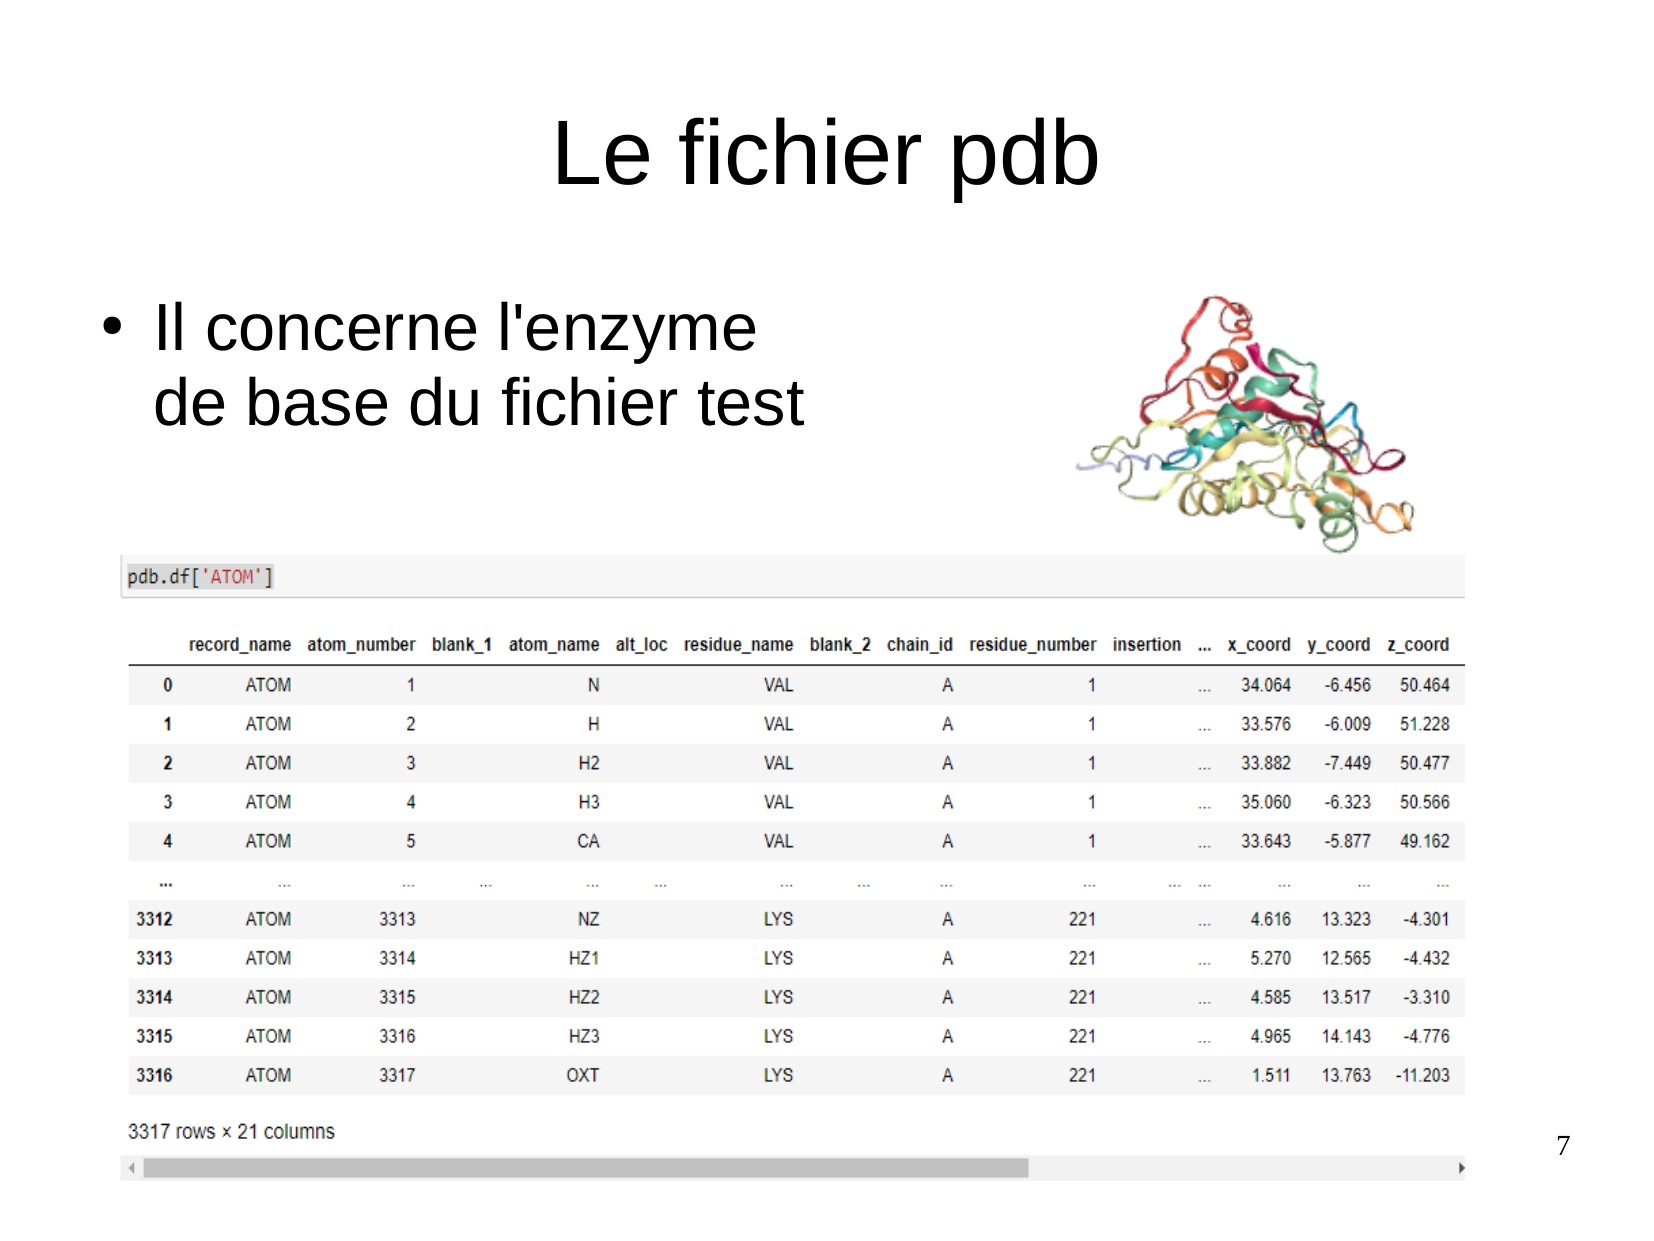

# Le fichier pdb
Il concerne l'enzyme de base du fichier test
7